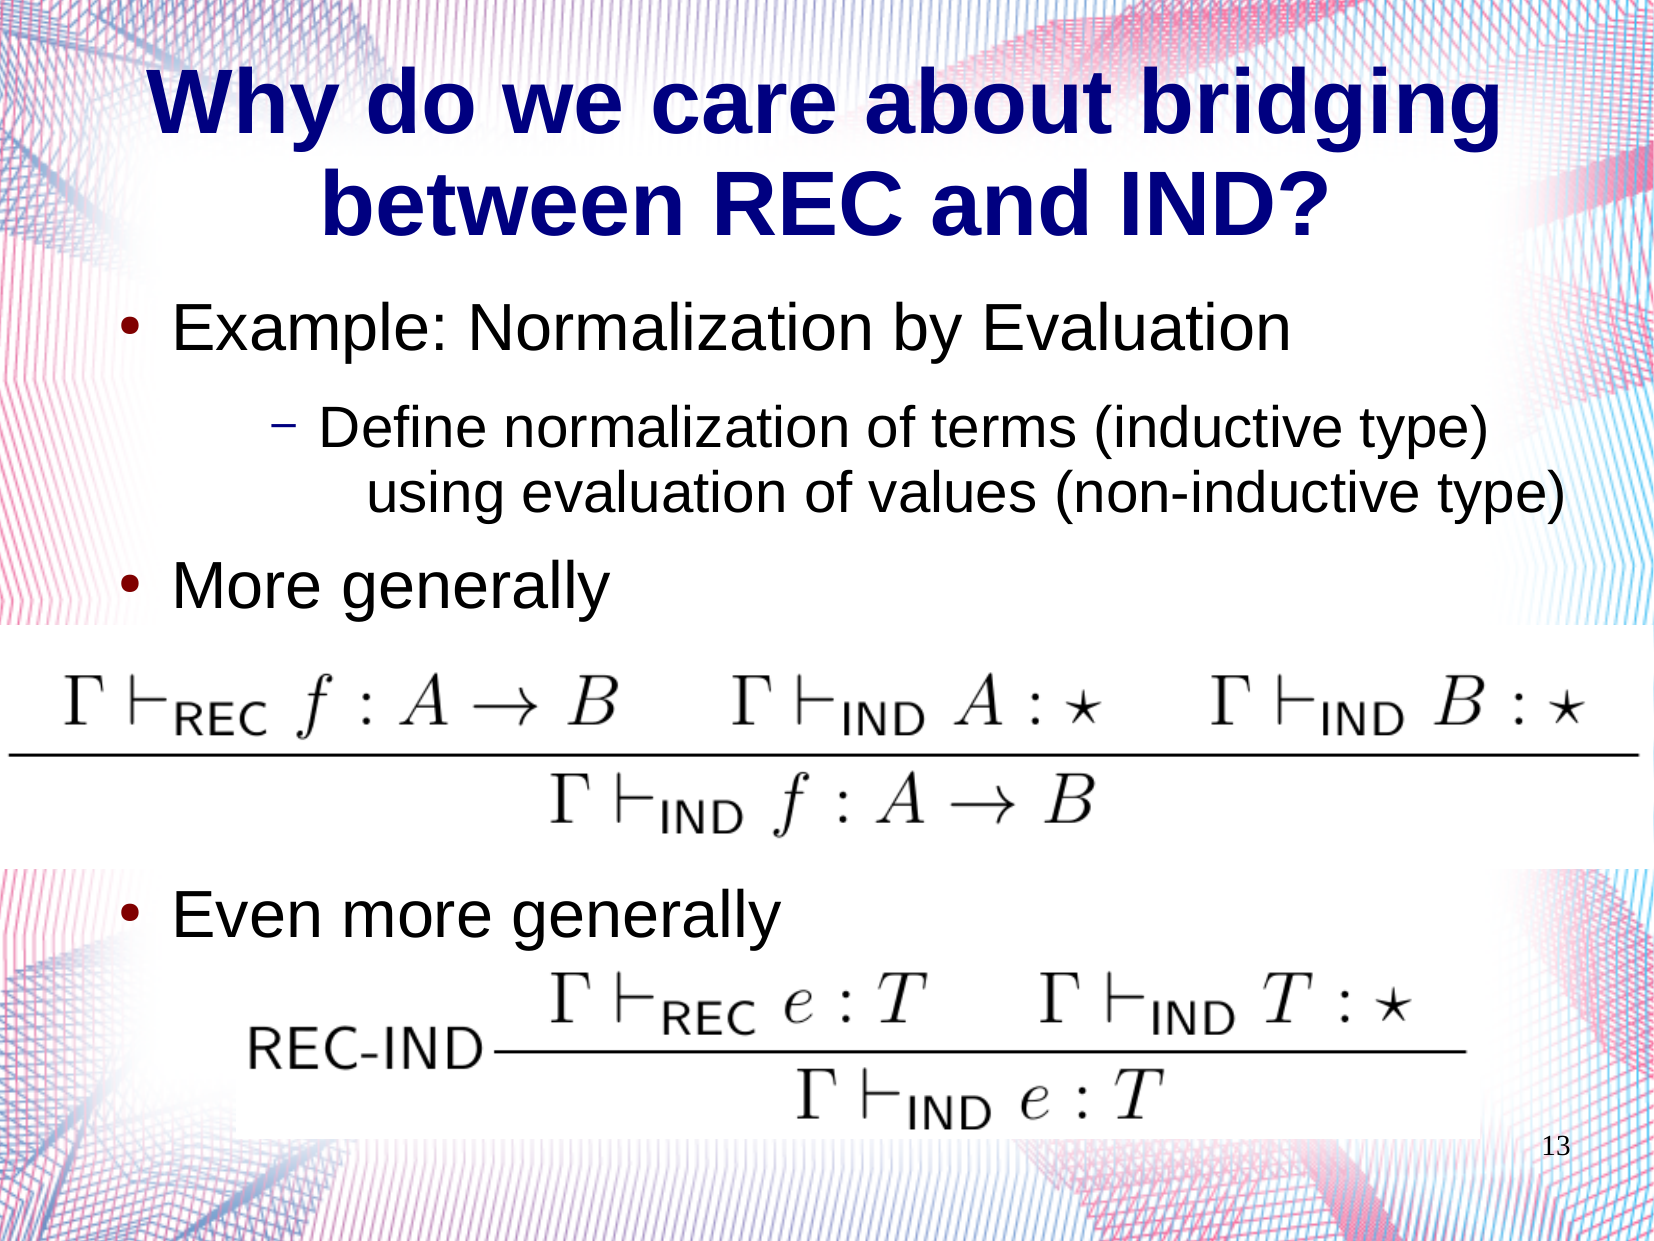

# Why do we care about bridging between REC and IND?
Example: Normalization by Evaluation
Define normalization of terms (inductive type) using evaluation of values (non-inductive type)
More generally
Even more generally
13